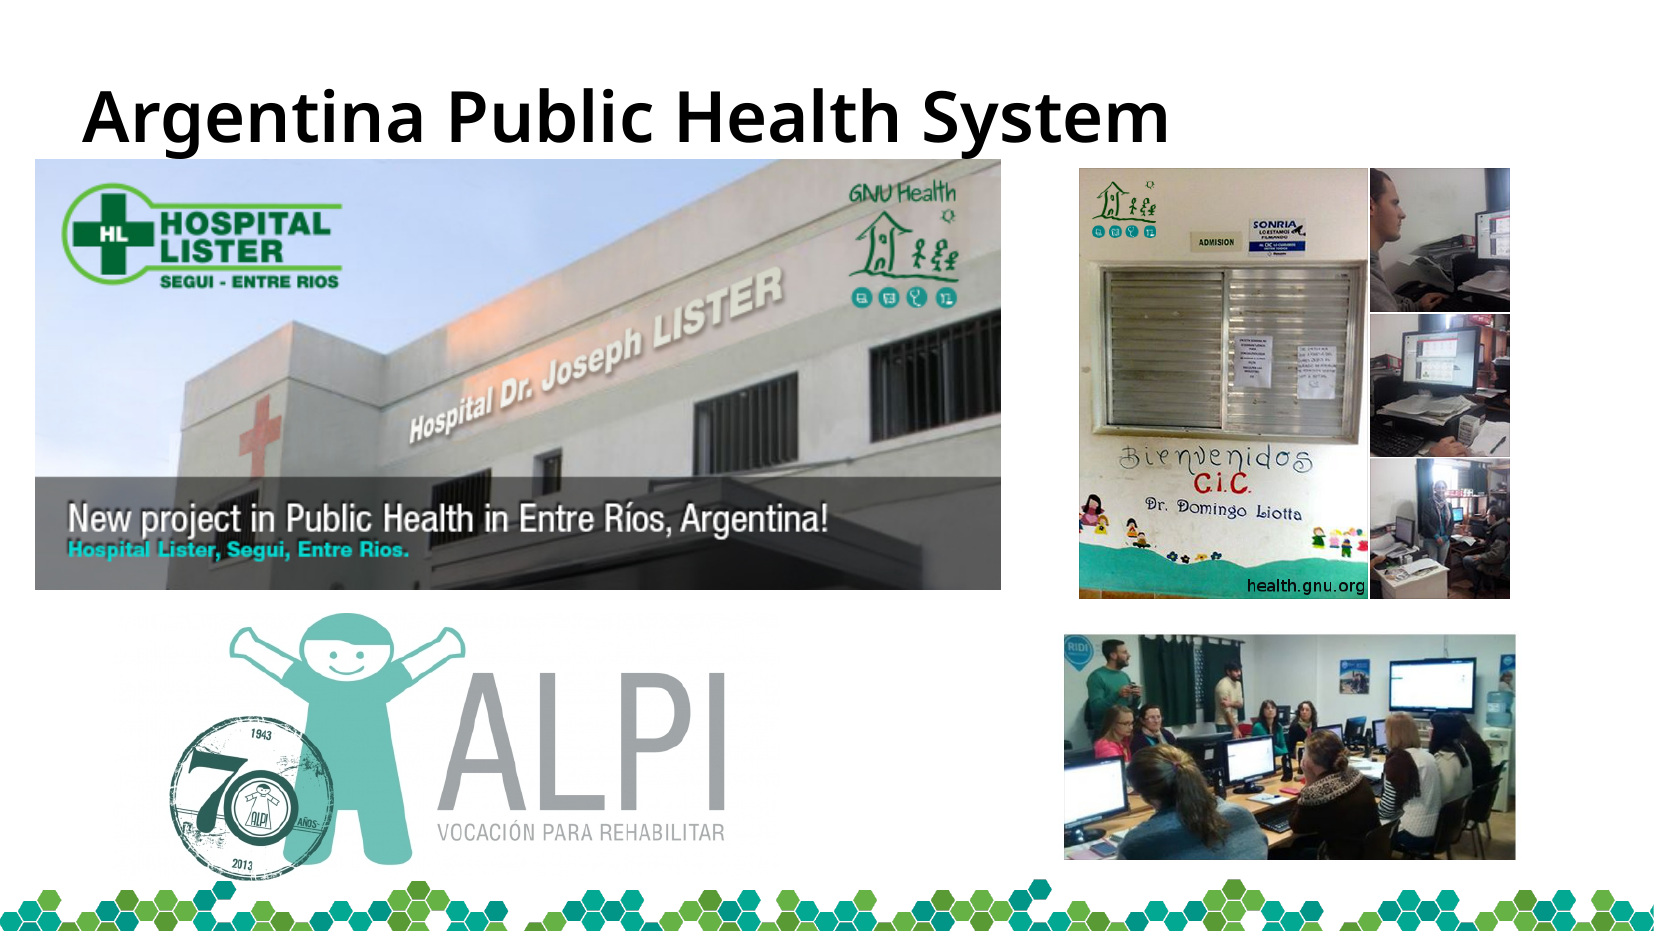

# Argentina Public Health System
Province Entre Dos Rios
Since 2012, 8+ installations
Primary Care/Day Care